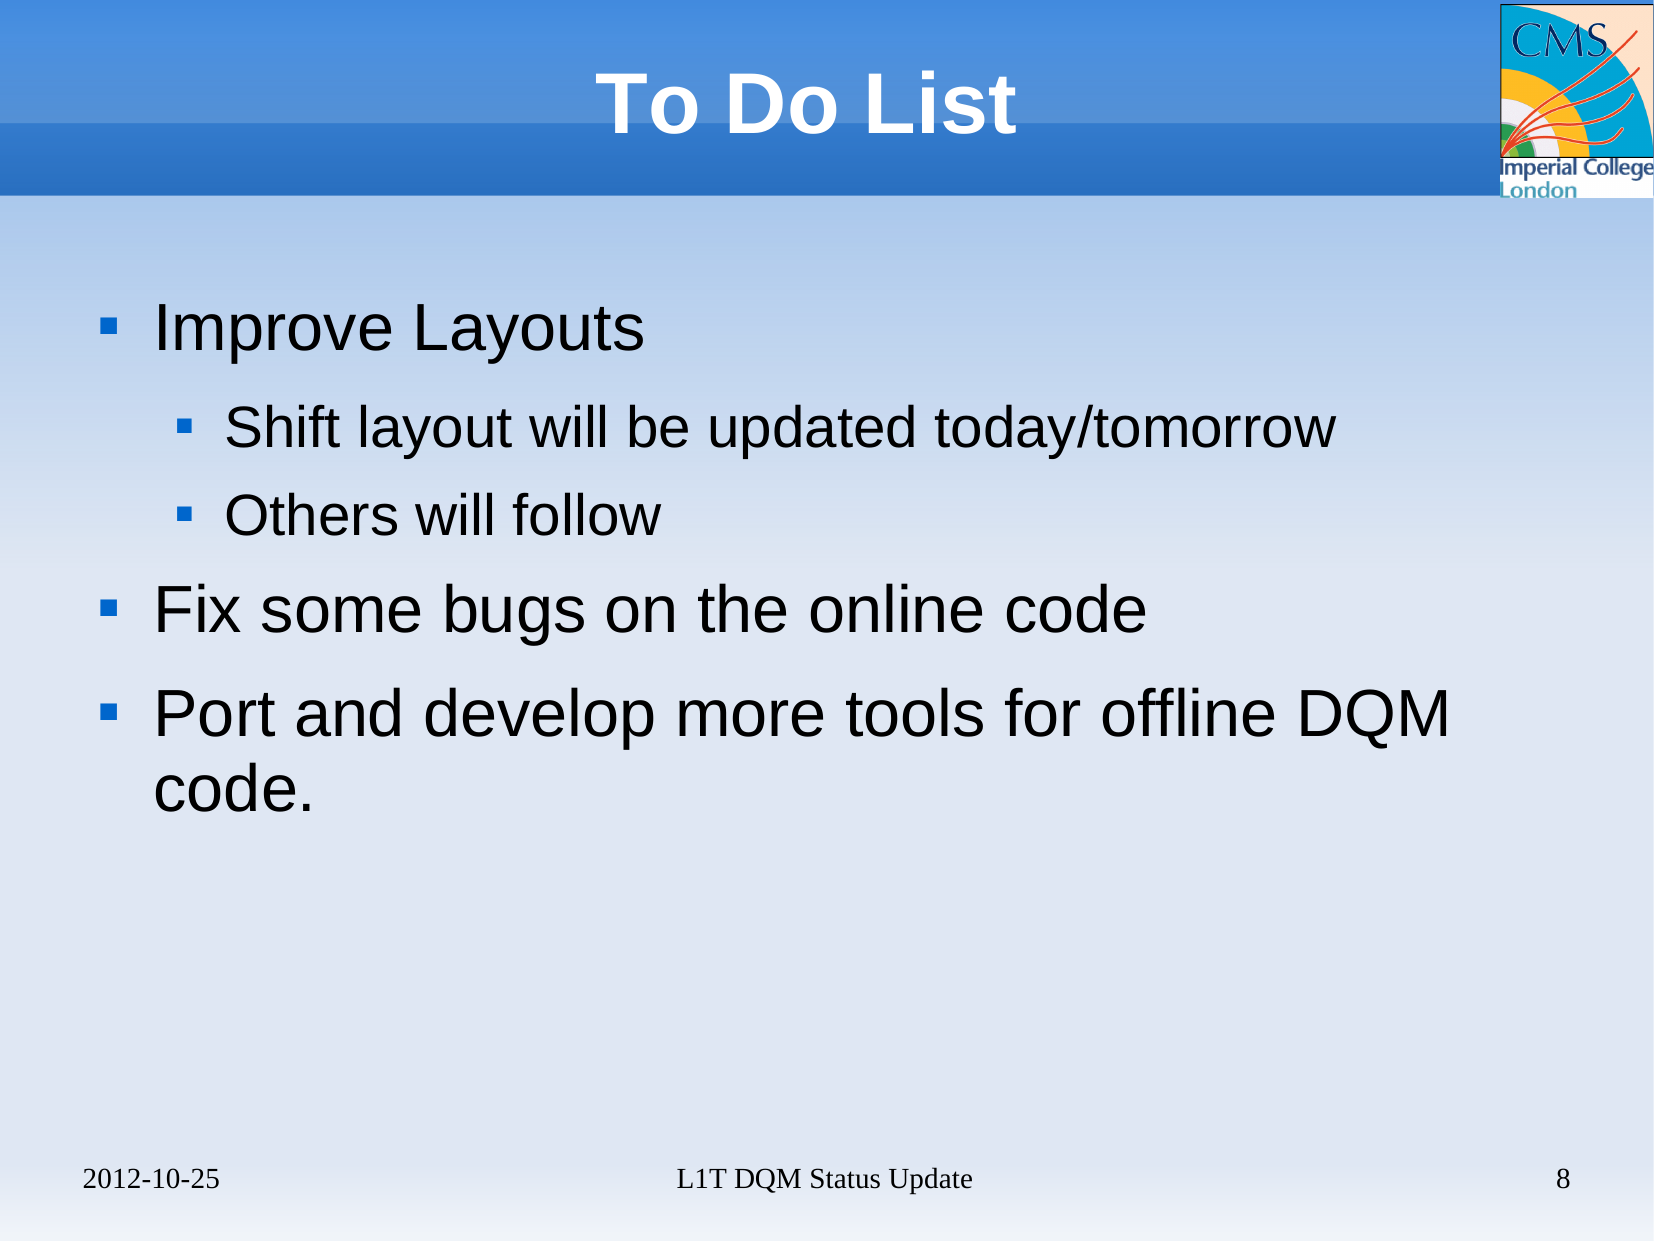

# To Do List
Improve Layouts
Shift layout will be updated today/tomorrow
Others will follow
Fix some bugs on the online code
Port and develop more tools for offline DQM code.
2012-10-25
L1T DQM Status Update
8